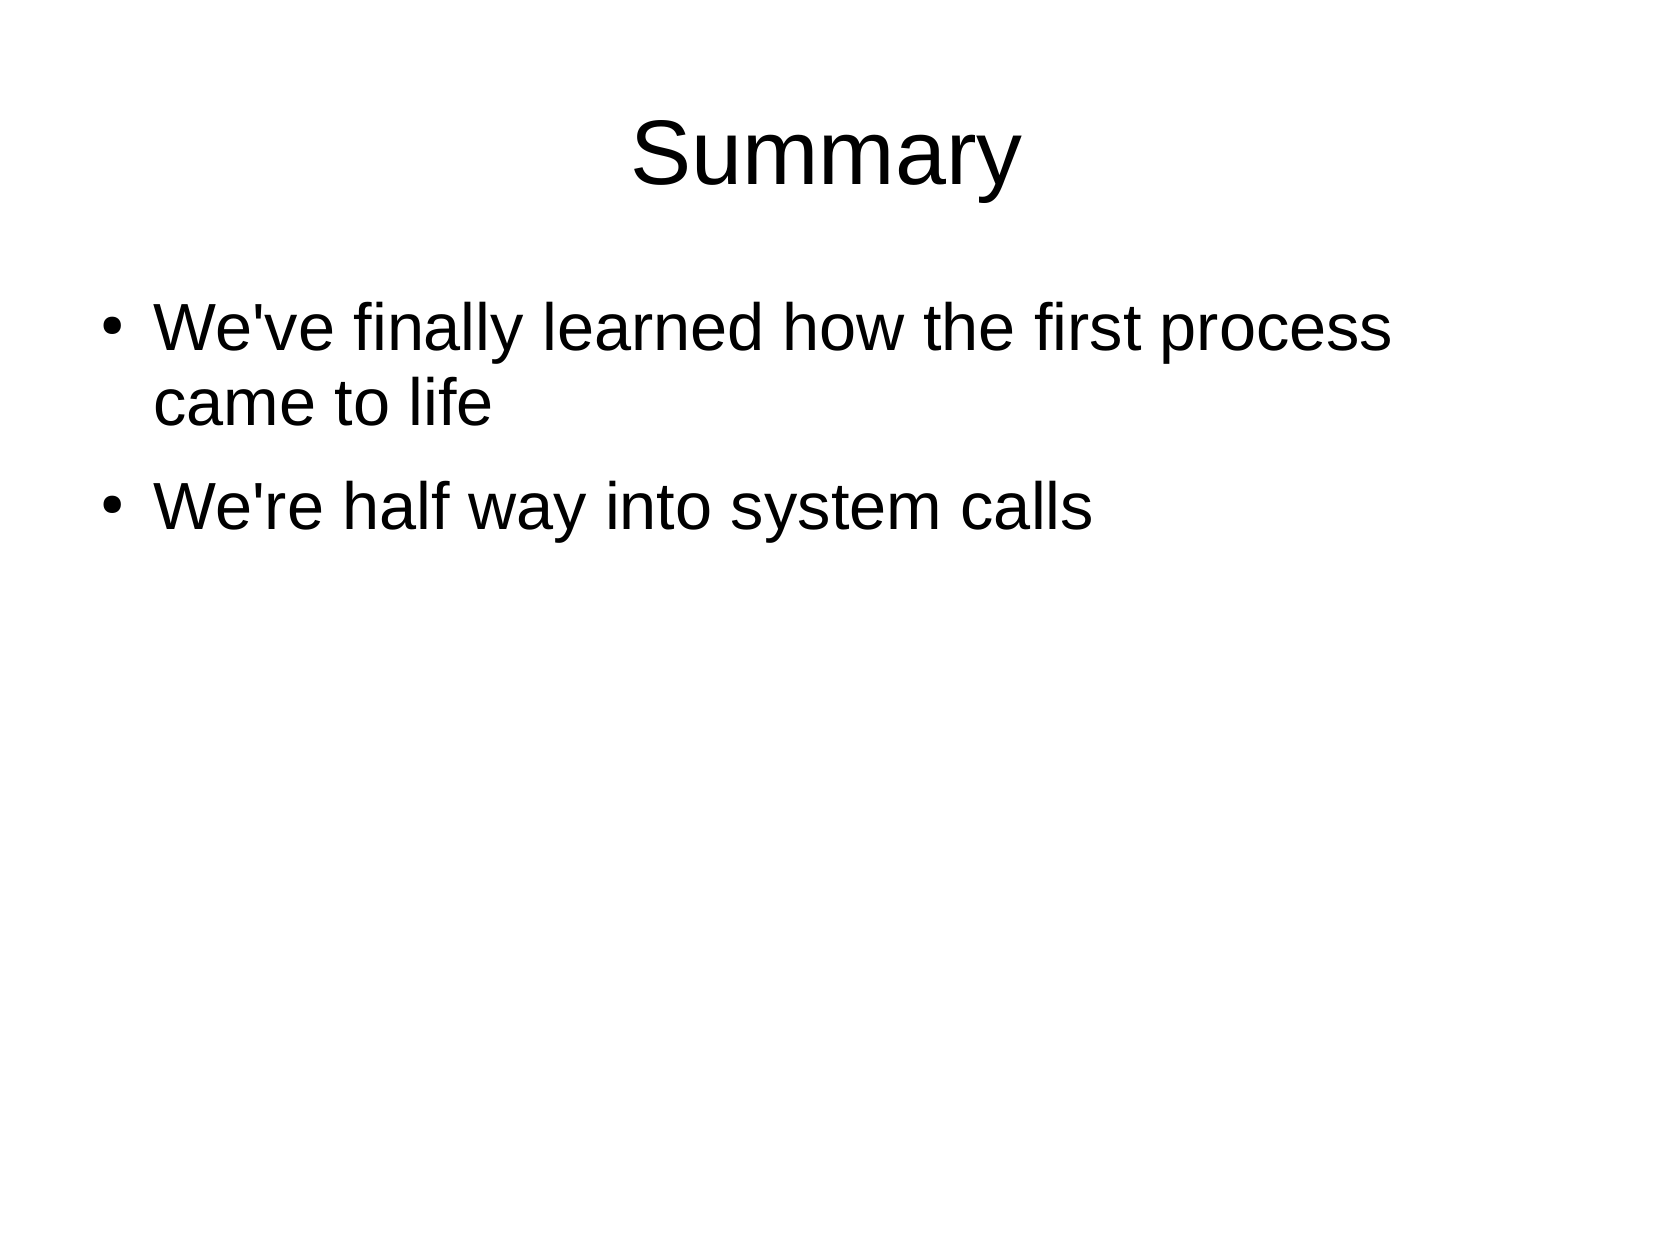

# Summary
We've finally learned how the first process came to life
We're half way into system calls